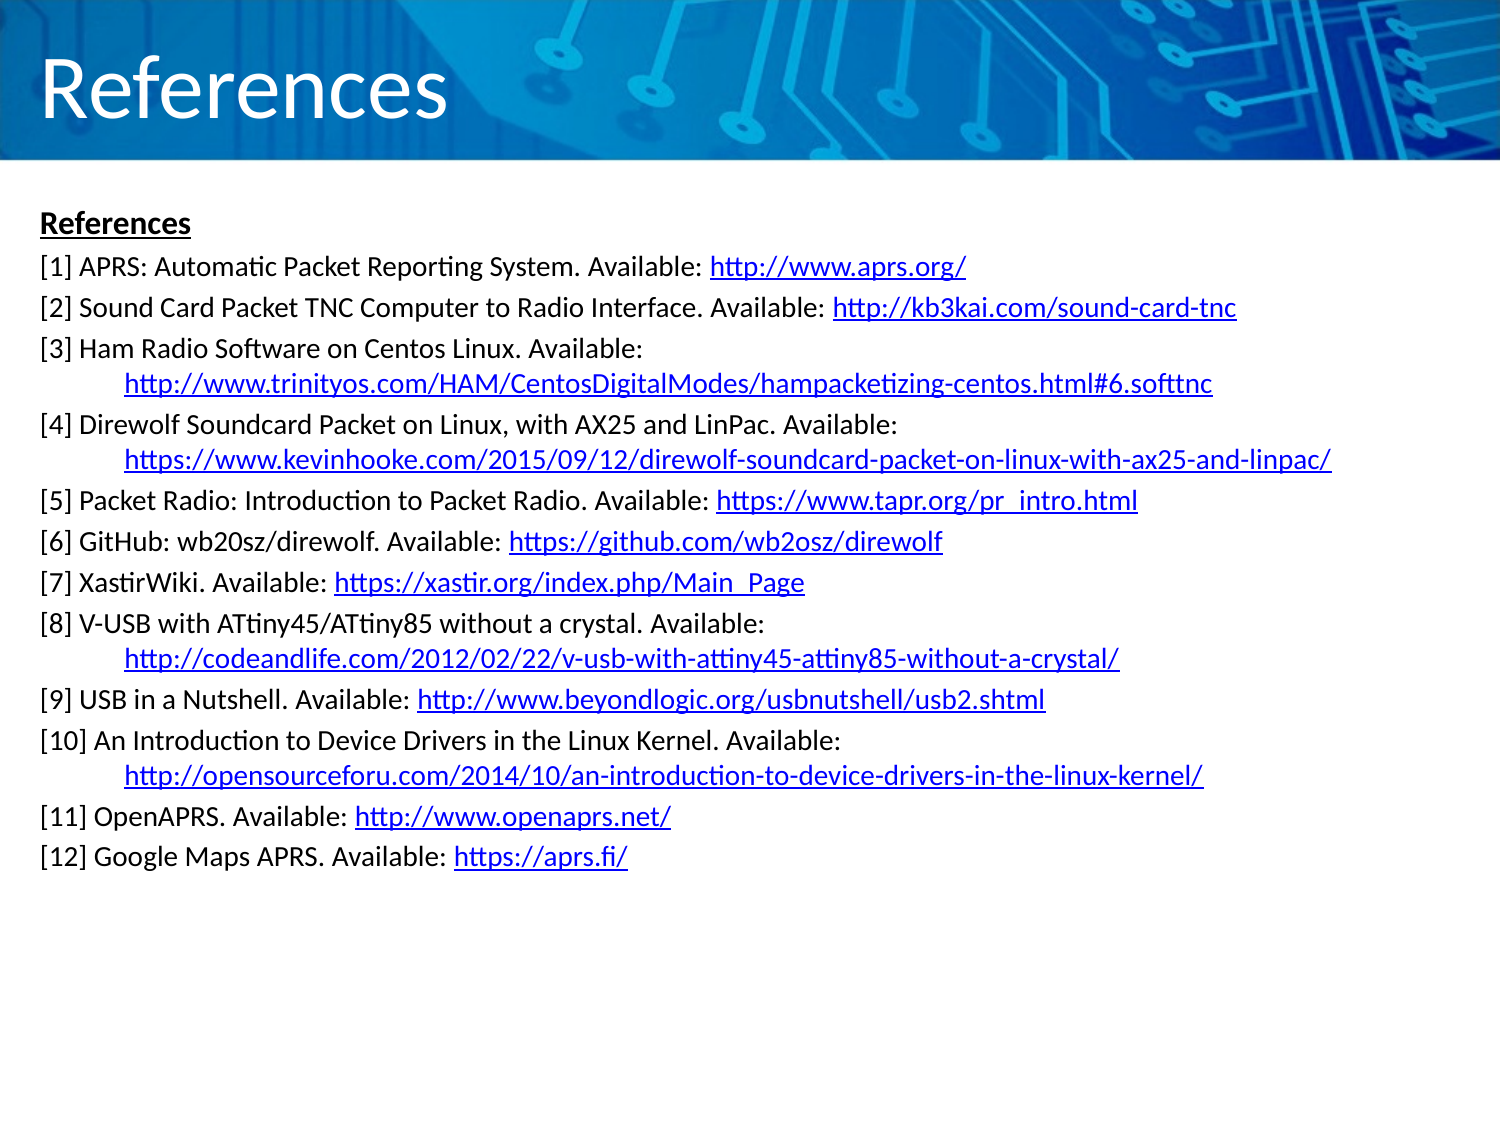

# References
References
[1] APRS: Automatic Packet Reporting System. Available: http://www.aprs.org/
[2] Sound Card Packet TNC Computer to Radio Interface. Available: http://kb3kai.com/sound-card-tnc
[3] Ham Radio Software on Centos Linux. Available: http://www.trinityos.com/HAM/CentosDigitalModes/hampacketizing-centos.html#6.softtnc
[4] Direwolf Soundcard Packet on Linux, with AX25 and LinPac. Available: https://www.kevinhooke.com/2015/09/12/direwolf-soundcard-packet-on-linux-with-ax25-and-linpac/
[5] Packet Radio: Introduction to Packet Radio. Available: https://www.tapr.org/pr_intro.html
[6] GitHub: wb20sz/direwolf. Available: https://github.com/wb2osz/direwolf
[7] XastirWiki. Available: https://xastir.org/index.php/Main_Page
[8] V-USB with ATtiny45/ATtiny85 without a crystal. Available: http://codeandlife.com/2012/02/22/v-usb-with-attiny45-attiny85-without-a-crystal/
[9] USB in a Nutshell. Available: http://www.beyondlogic.org/usbnutshell/usb2.shtml
[10] An Introduction to Device Drivers in the Linux Kernel. Available: http://opensourceforu.com/2014/10/an-introduction-to-device-drivers-in-the-linux-kernel/
[11] OpenAPRS. Available: http://www.openaprs.net/
[12] Google Maps APRS. Available: https://aprs.fi/